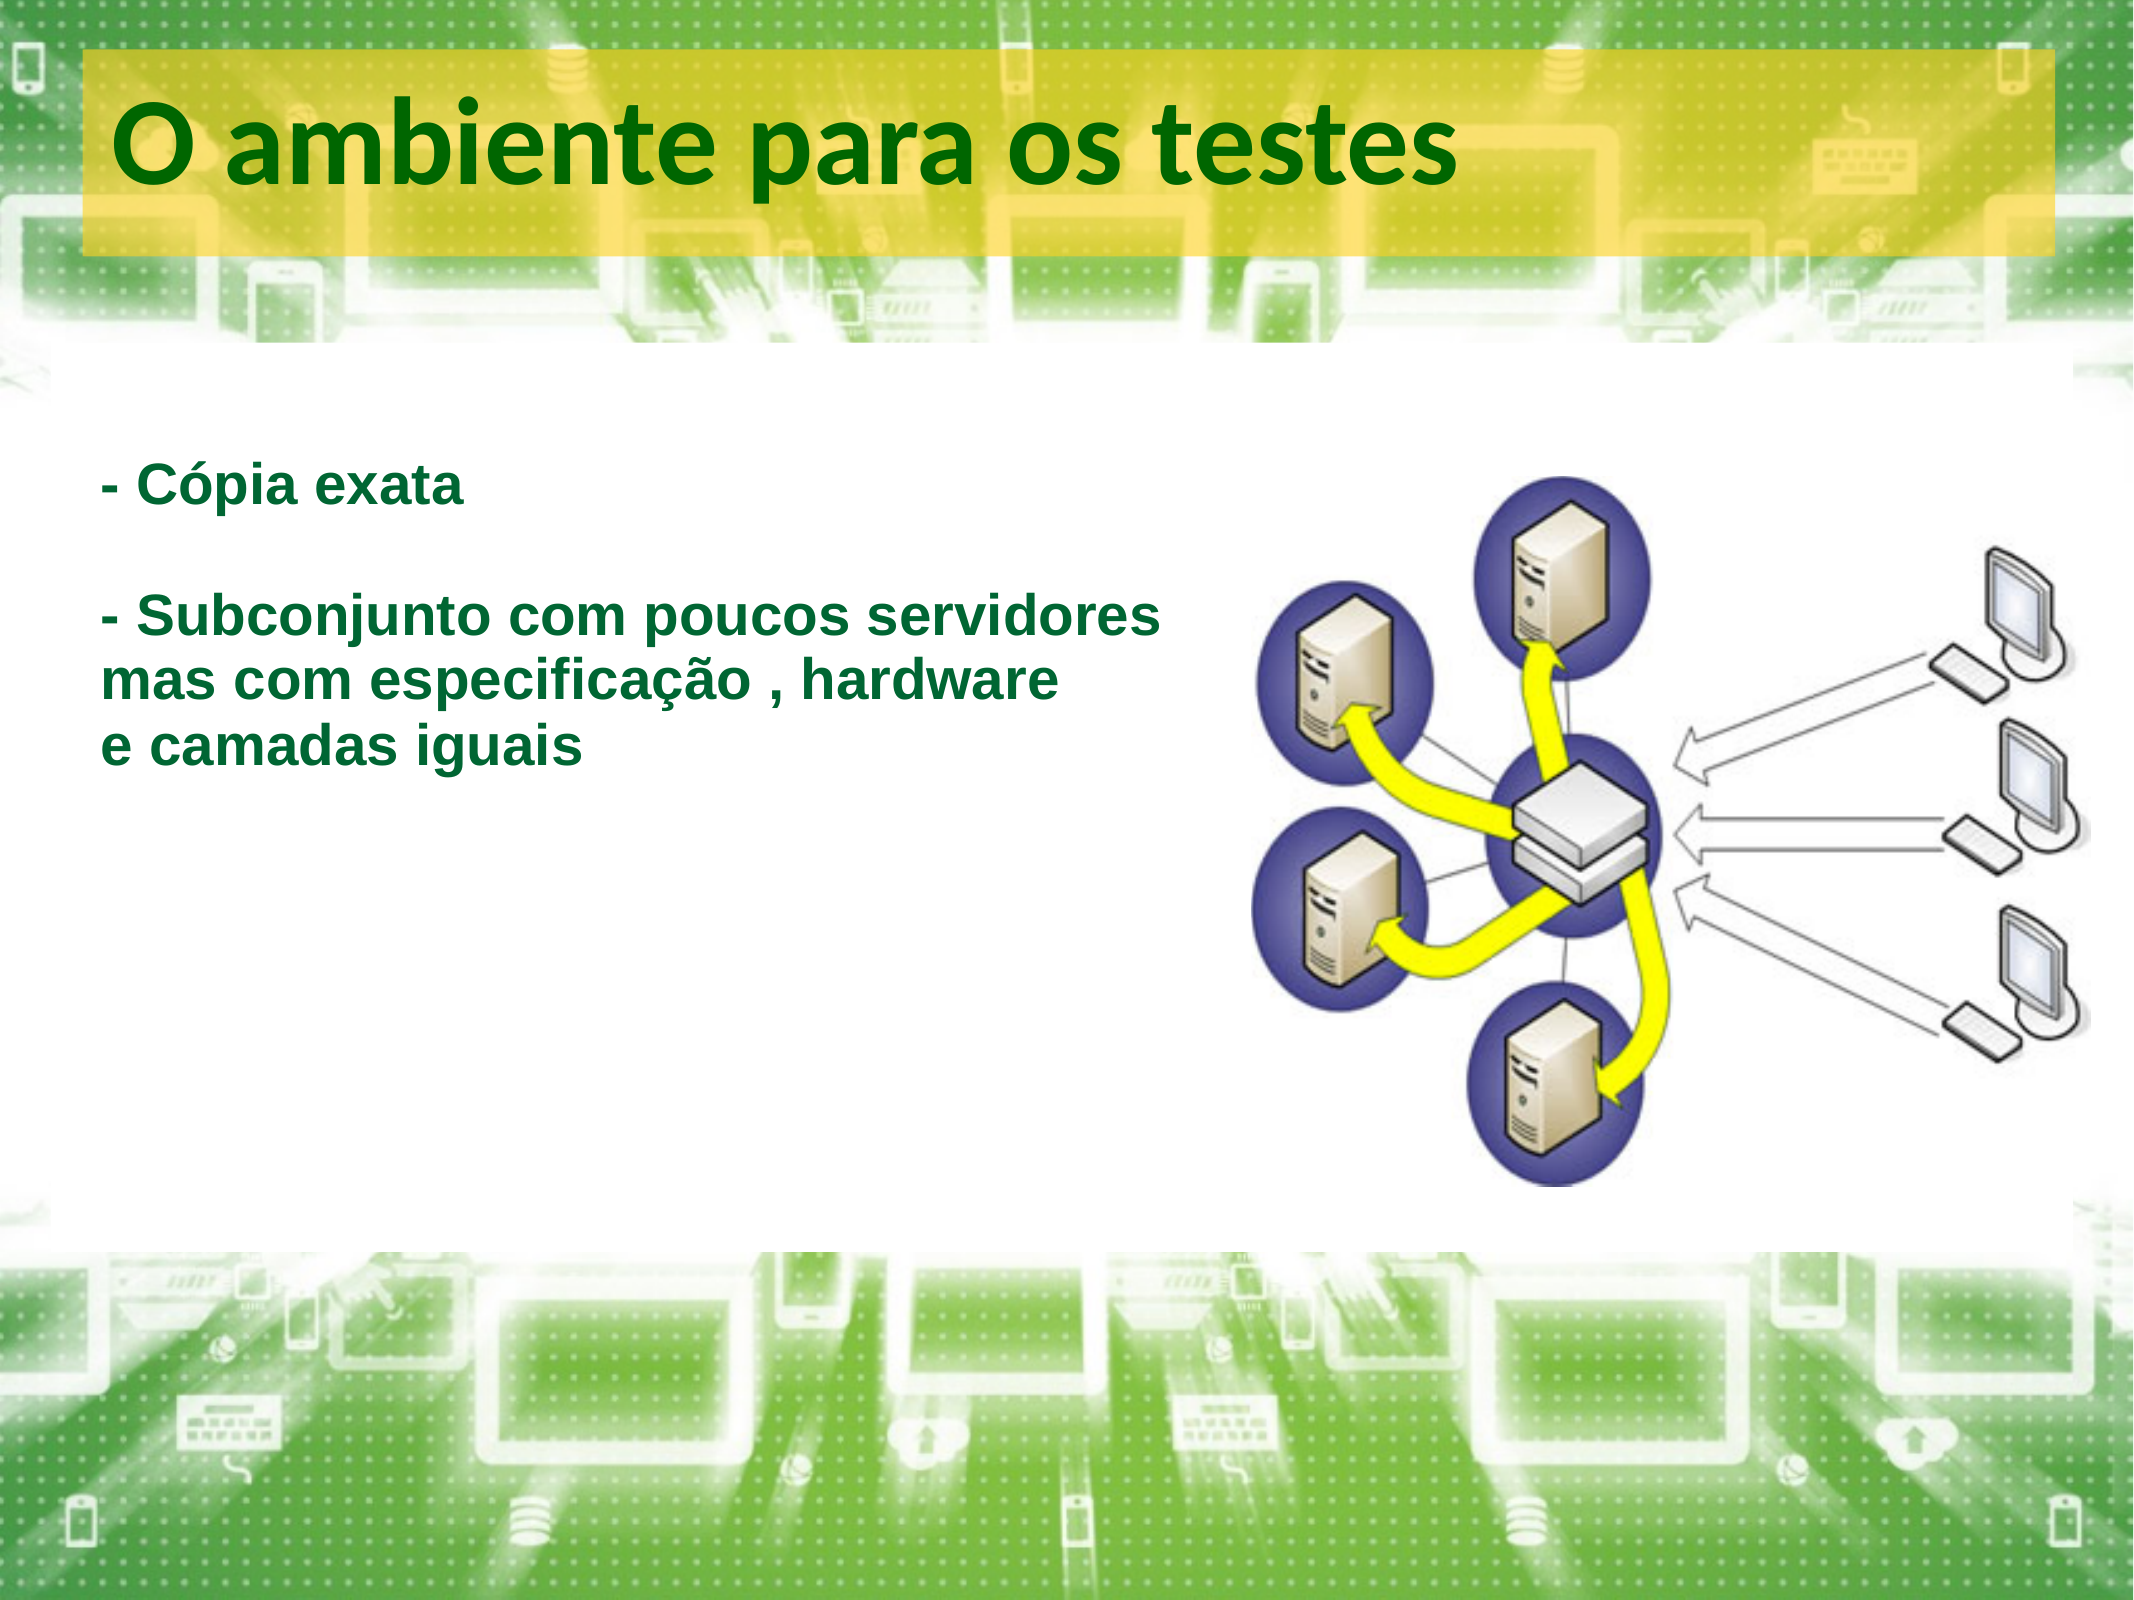

# O ambiente para os testes
- Cópia exata
- Subconjunto com poucos servidores
mas com especificação , hardware
e camadas iguais